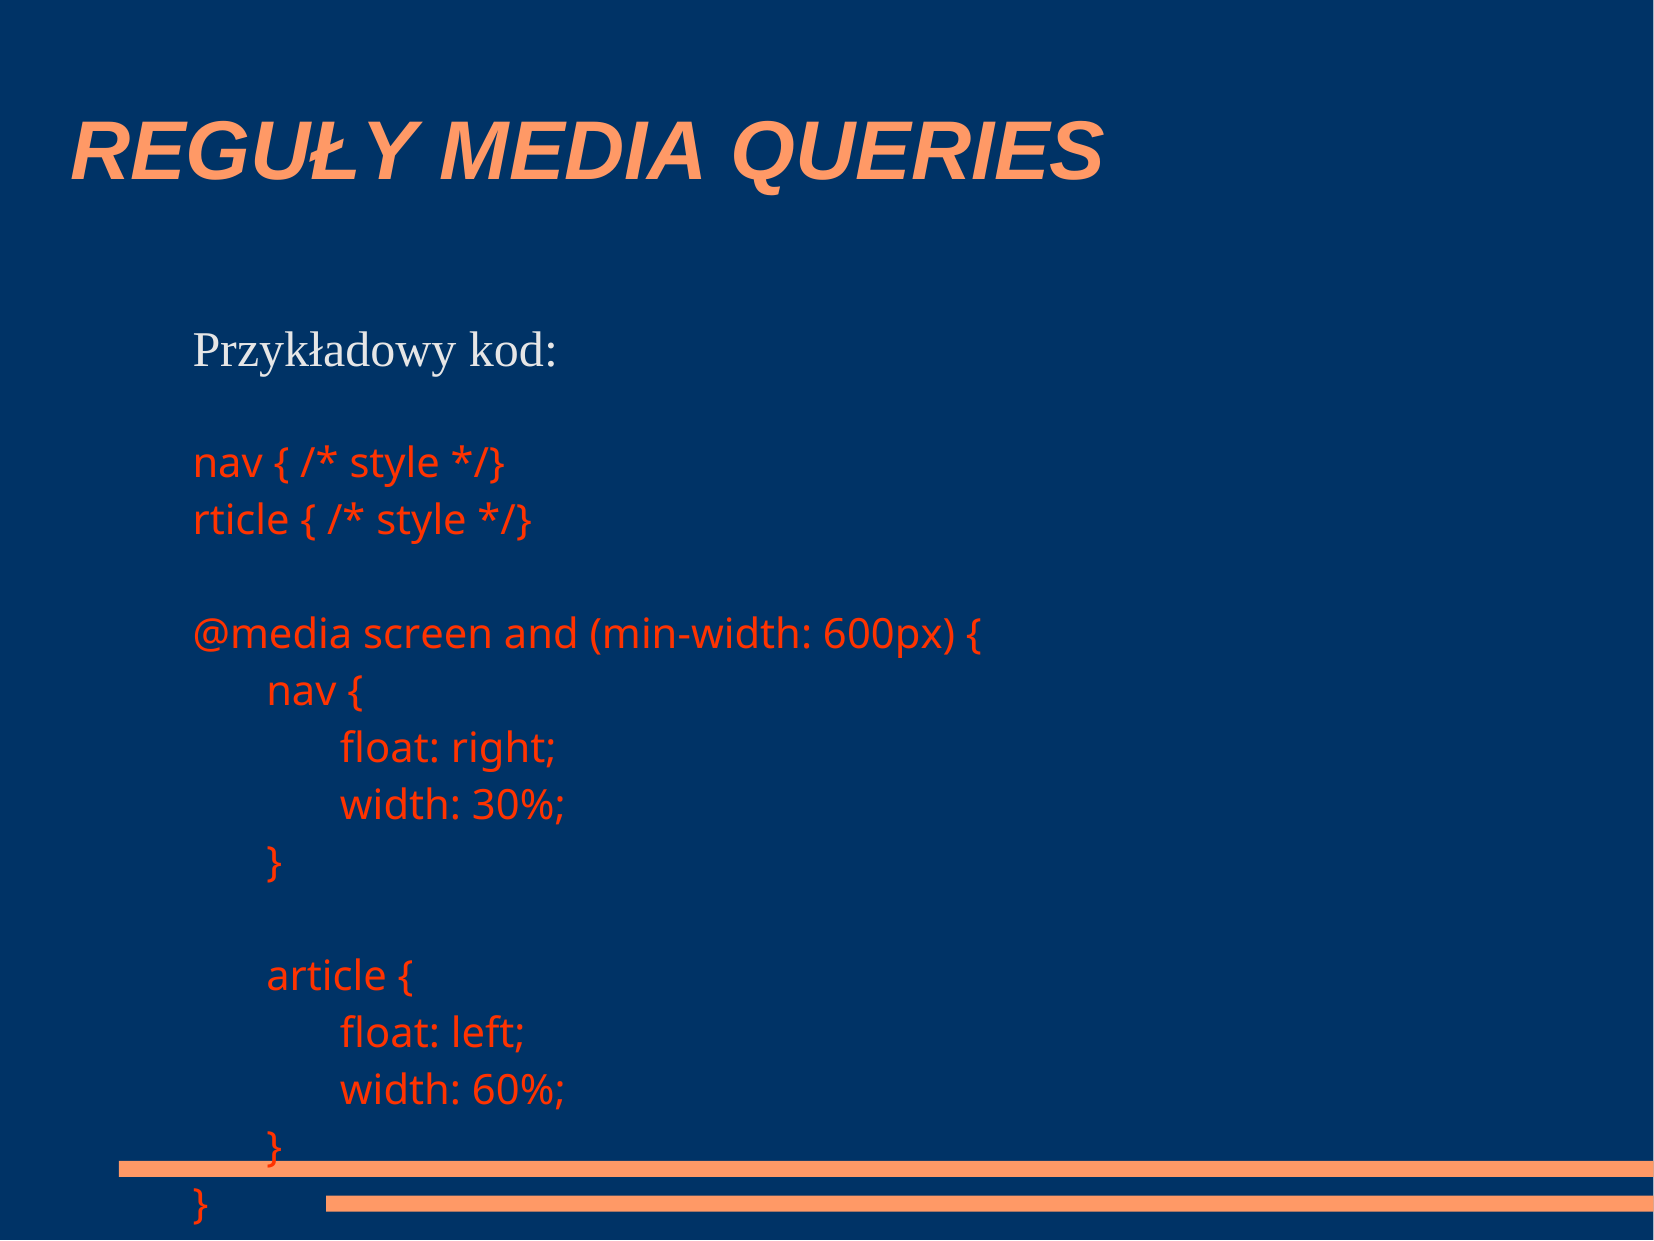

# REGUŁY MEDIA QUERIES
Przykładowy kod:
nav { /* style */}
rticle { /* style */}
@media screen and (min-width: 600px) {
	nav {
		float: right;
		width: 30%;
	}
	article {
		float: left;
		width: 60%;
	}
}